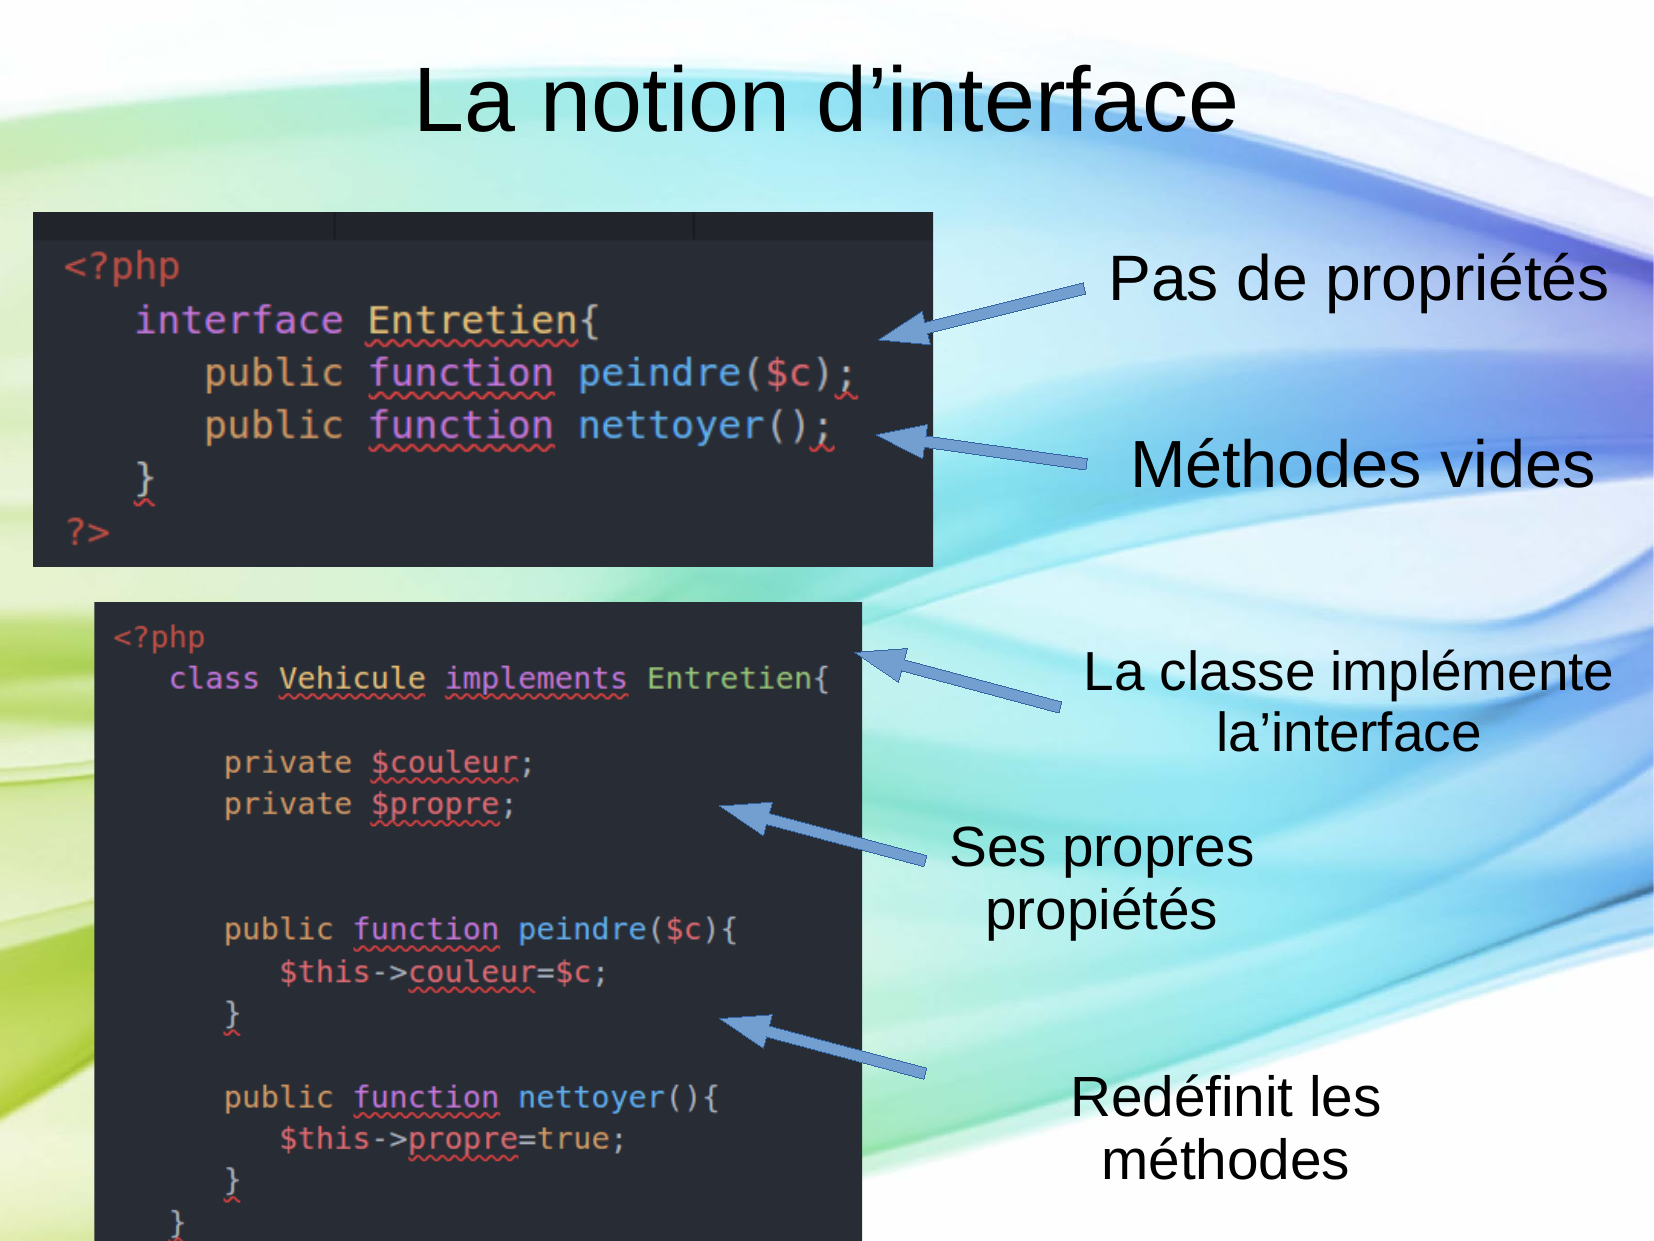

# La notion d’interface
Pas de propriétés
Méthodes vides
La classe implémente la’interface
Ses propres propiétés
Redéfinit les méthodes